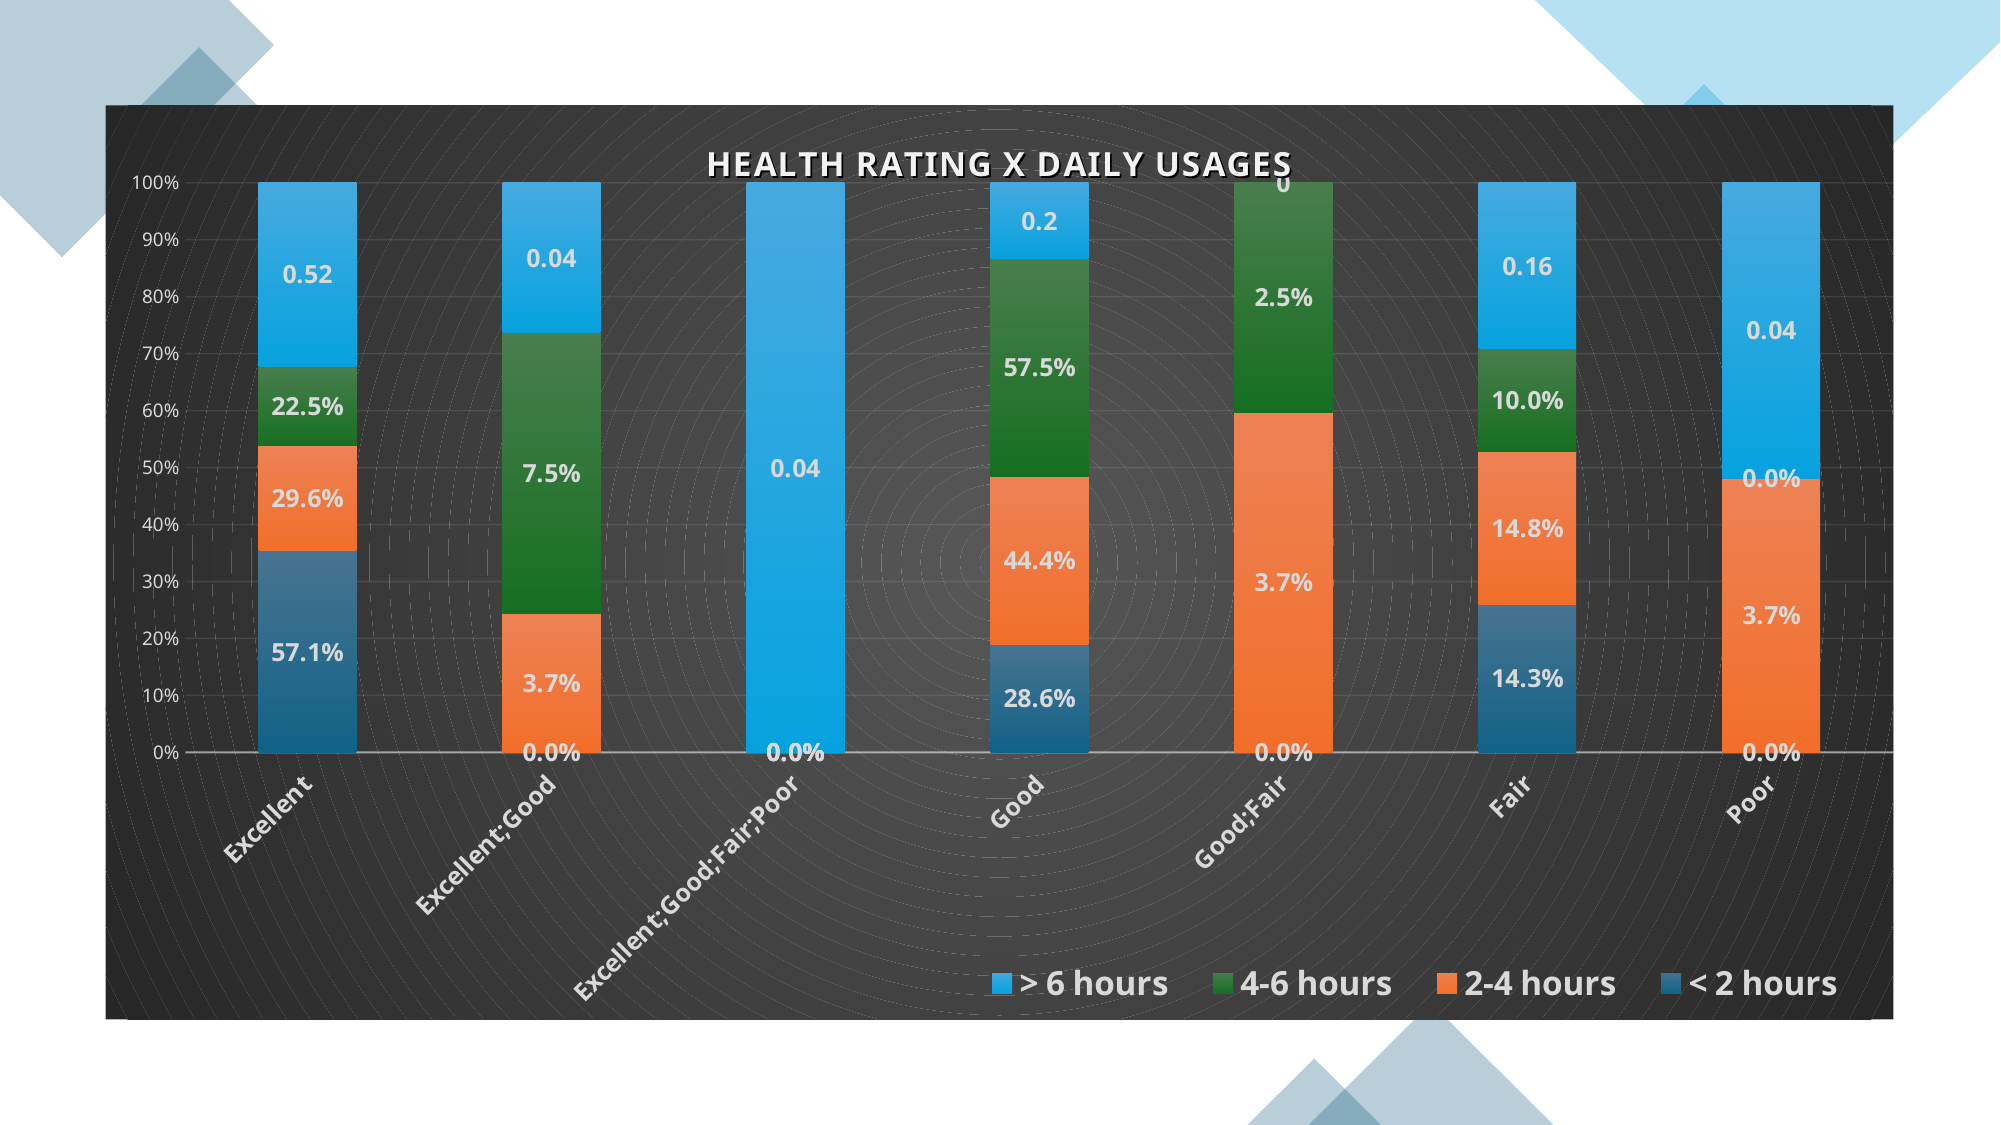

### Chart: HEALTH RATING X DAILY USAGES
| Category | < 2 hours | 2-4 hours | 4-6 hours | > 6 hours |
|---|---|---|---|---|
| Excellent | 0.571428571428571 | 0.296296296296296 | 0.225 | 0.52 |
| Excellent;Good | 0.0 | 0.037037037037037 | 0.075 | 0.04 |
| Excellent;Good;Fair;Poor | 0.0 | 0.0 | 0.0 | 0.04 |
| Good | 0.285714285714286 | 0.444444444444444 | 0.575 | 0.2 |
| Good;Fair | 0.0 | 0.037037037037037 | 0.025 | 0.0 |
| Fair | 0.142857142857143 | 0.148148148148148 | 0.1 | 0.16 |
| Poor | 0.0 | 0.037037037037037 | 0.0 | 0.04 |